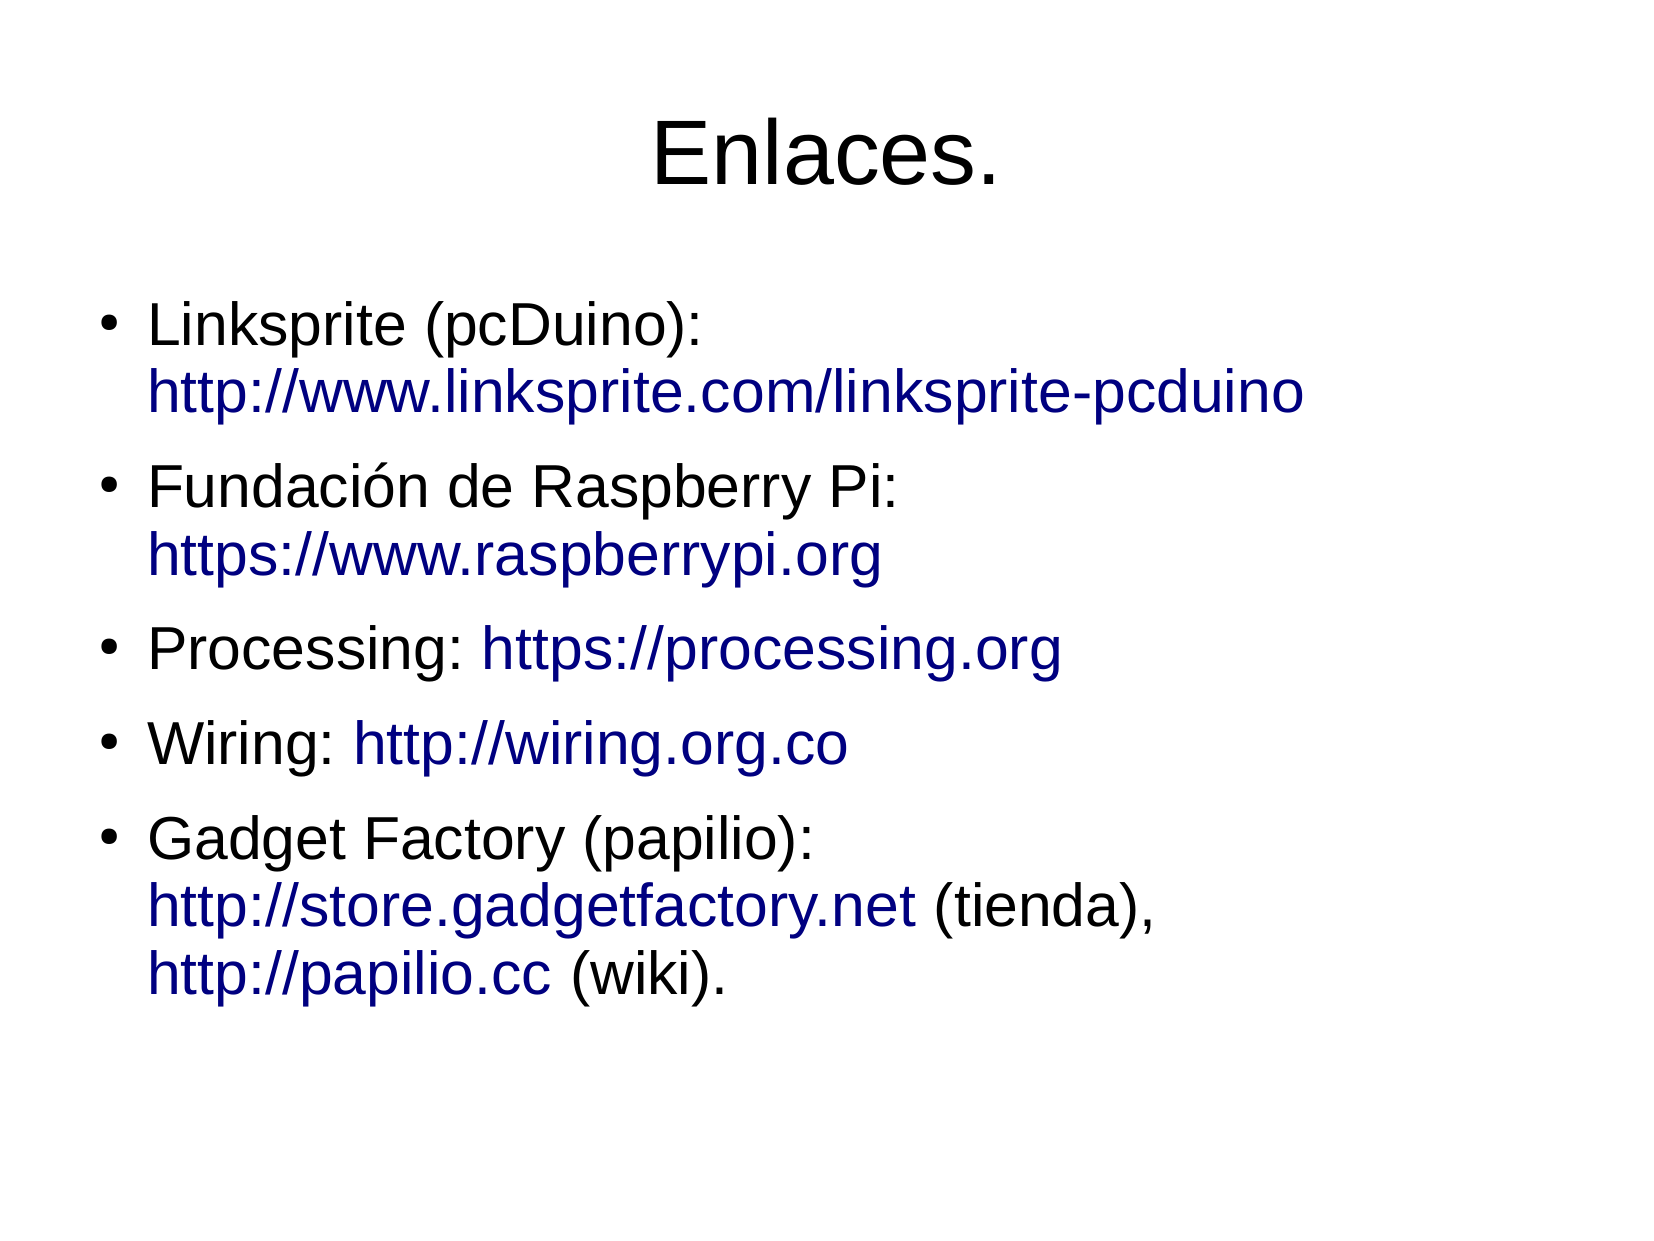

# Enlaces.
Linksprite (pcDuino): http://www.linksprite.com/linksprite-pcduino
Fundación de Raspberry Pi: https://www.raspberrypi.org
Processing: https://processing.org
Wiring: http://wiring.org.co
Gadget Factory (papilio): http://store.gadgetfactory.net (tienda), http://papilio.cc (wiki).